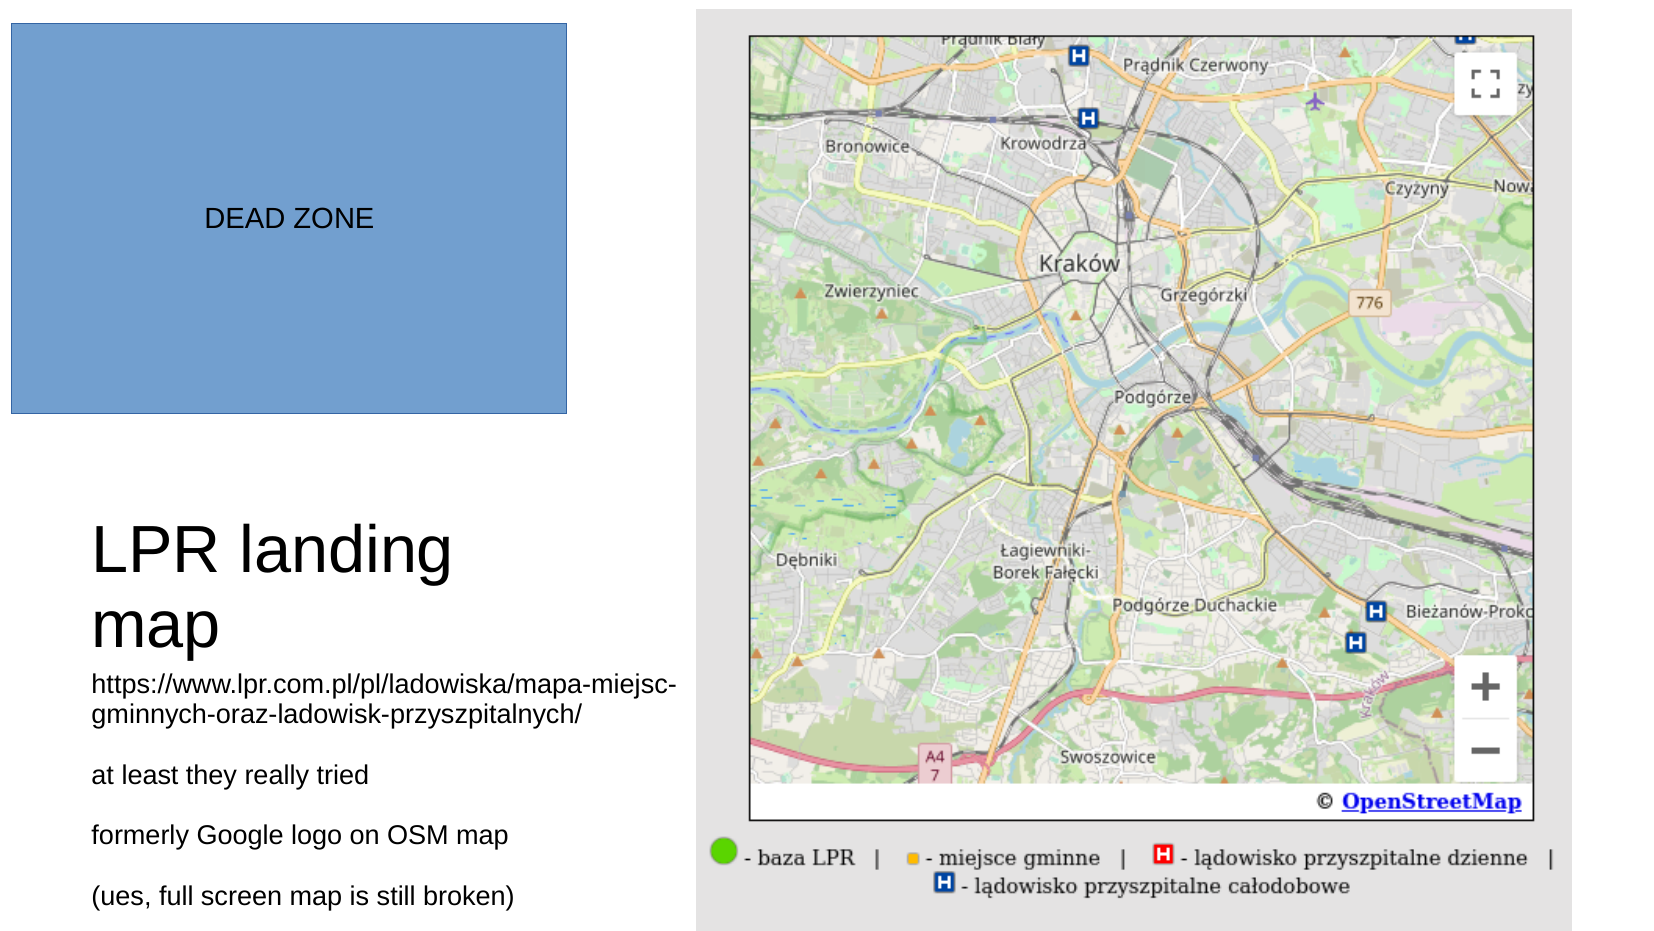

LPR landing map
https://www.lpr.com.pl/pl/ladowiska/mapa-miejsc-gminnych-oraz-ladowisk-przyszpitalnych/
at least they really tried
formerly Google logo on OSM map
(ues, full screen map is still broken)